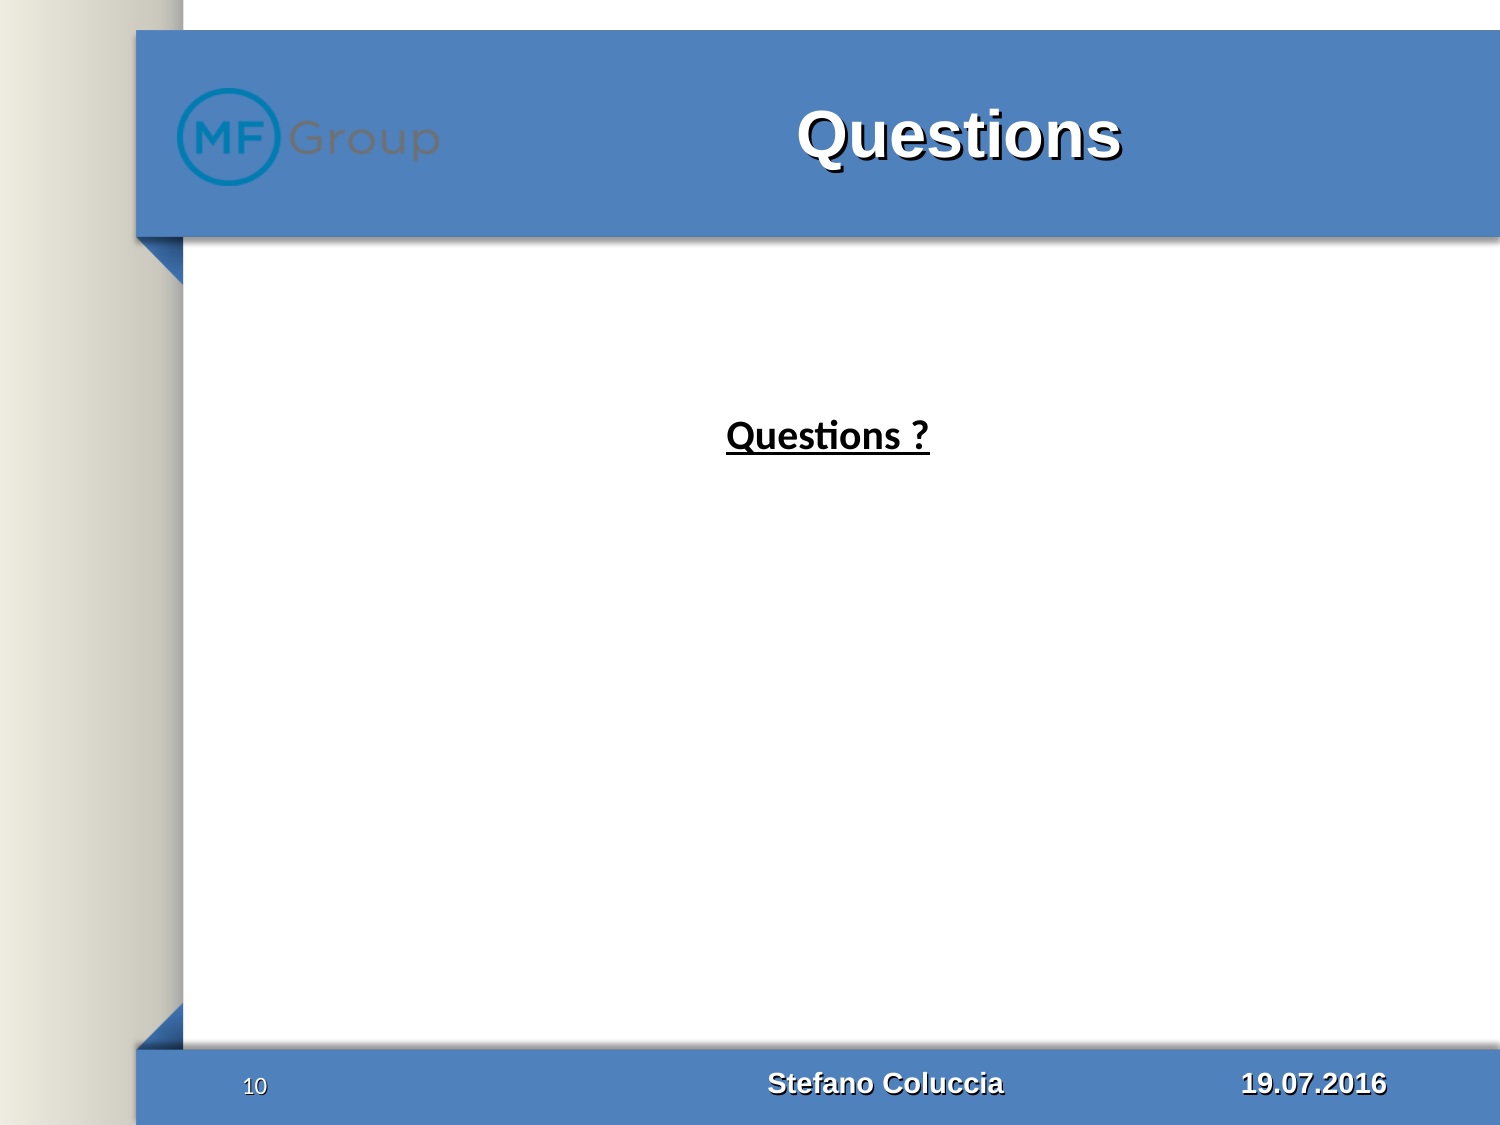

# Questions
Questions ?
10
Stefano Coluccia
19.07.2016